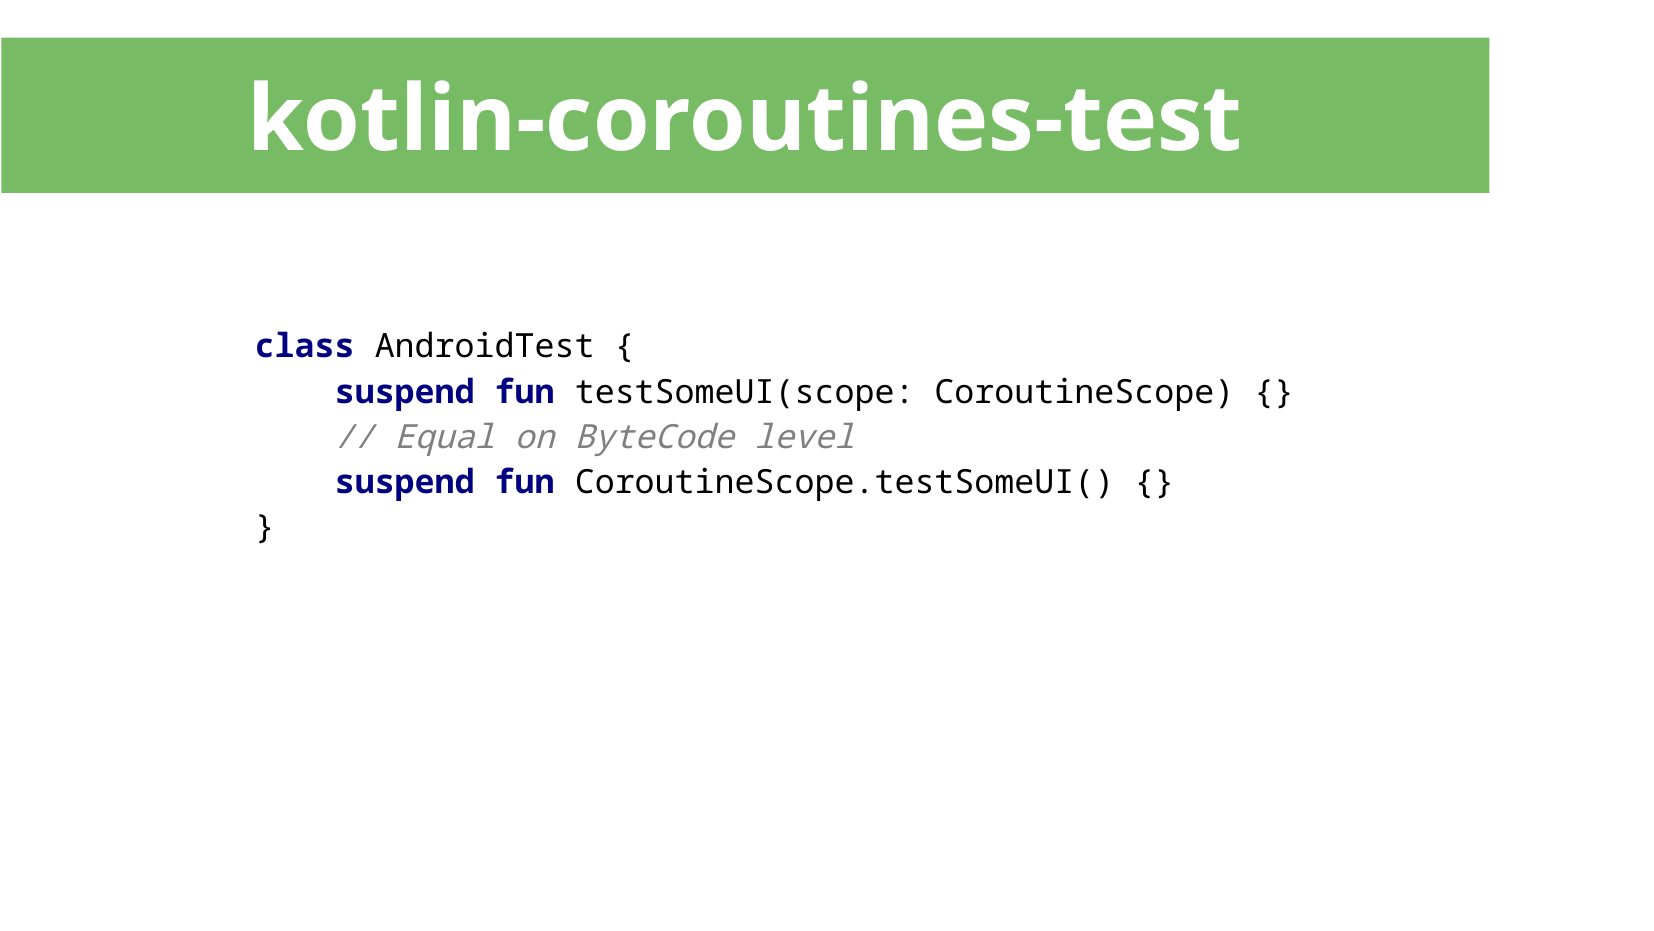

# kotlin-coroutines-test
class AndroidTest {
 suspend fun testSomeUI(scope: CoroutineScope) {}
 // Equal on ByteCode level
 suspend fun CoroutineScope.testSomeUI() {}
}